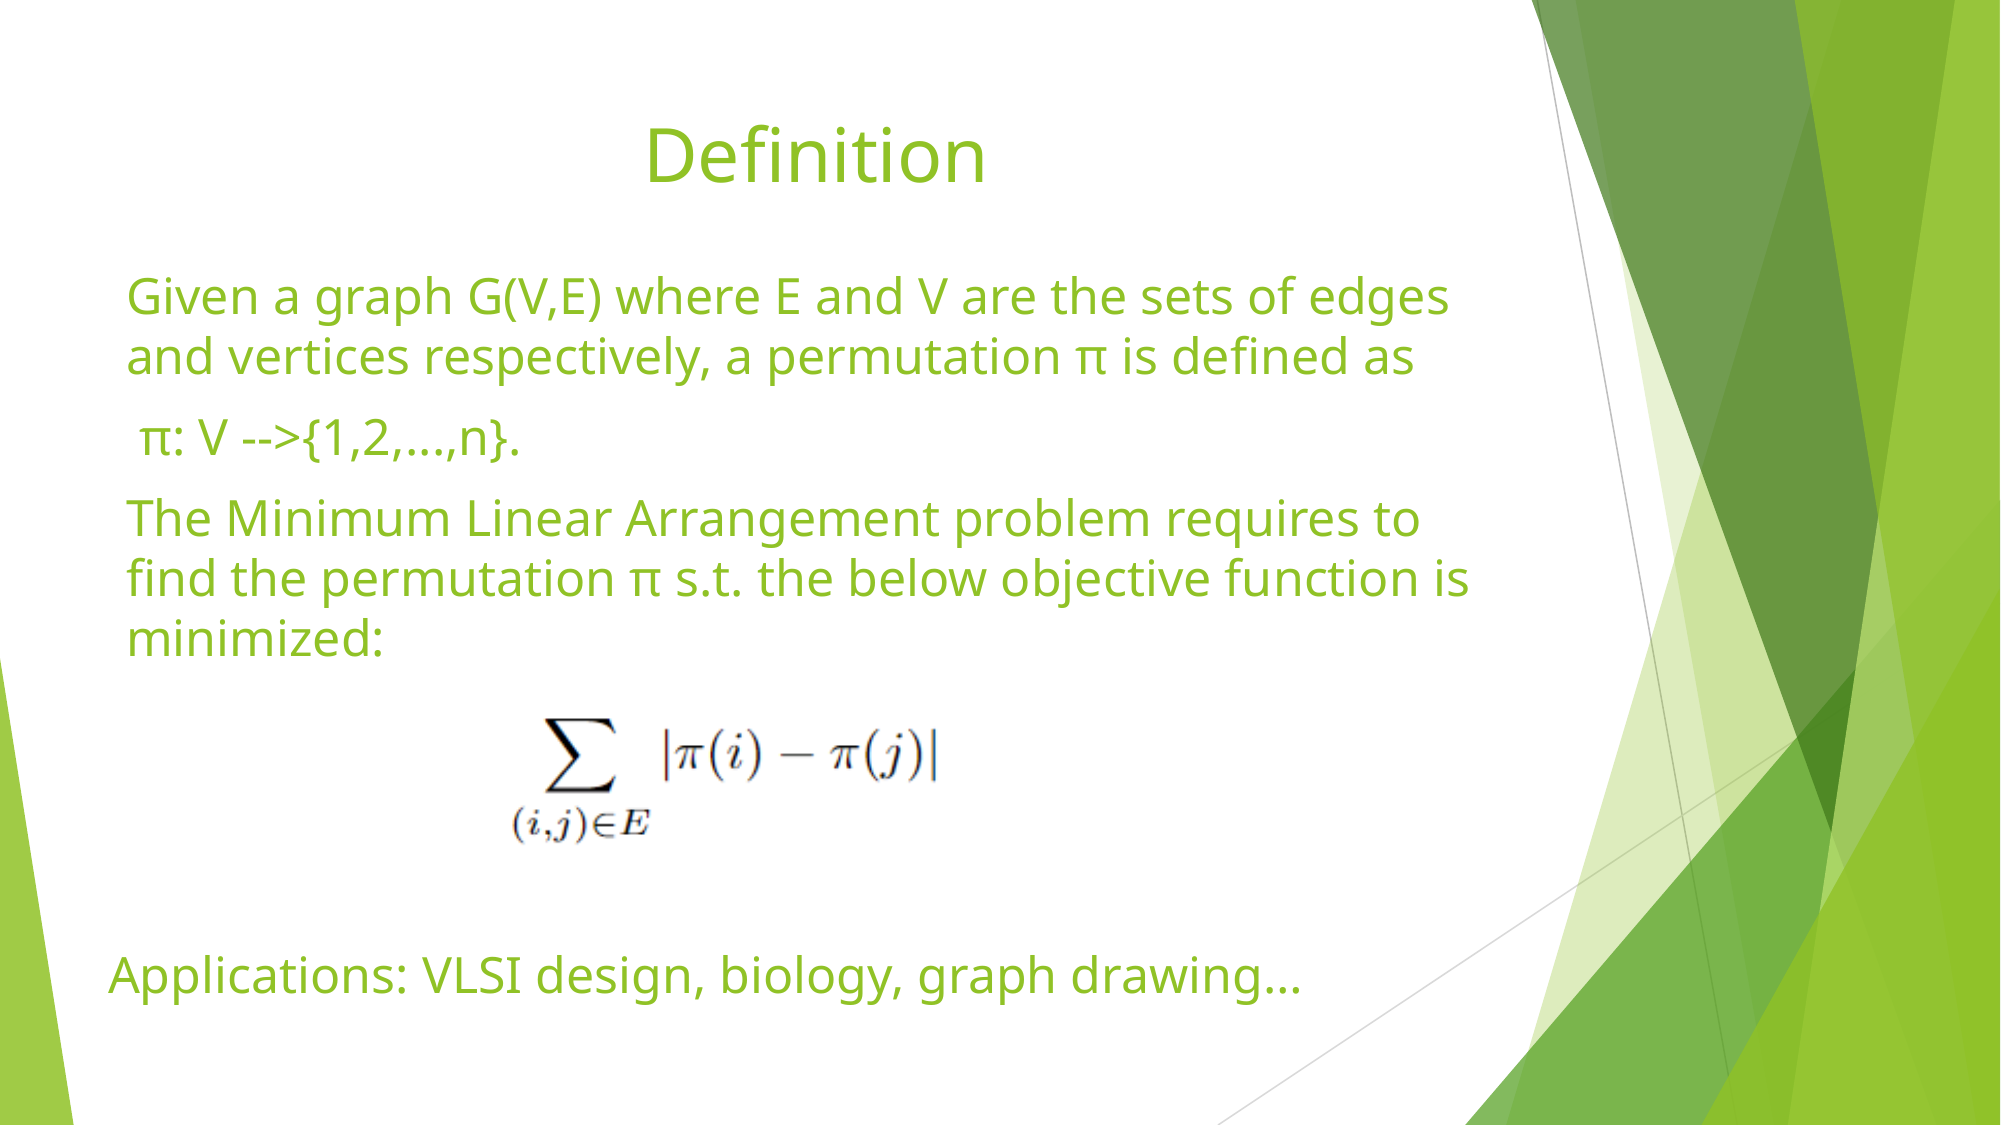

# Definition
Given a graph G(V,E) where E and V are the sets of edges and vertices respectively, a permutation π is defined as
 π: V -->{1,2,...,n}.
The Minimum Linear Arrangement problem requires to find the permutation π s.t. the below objective function is minimized:
Applications: VLSI design, biology, graph drawing…